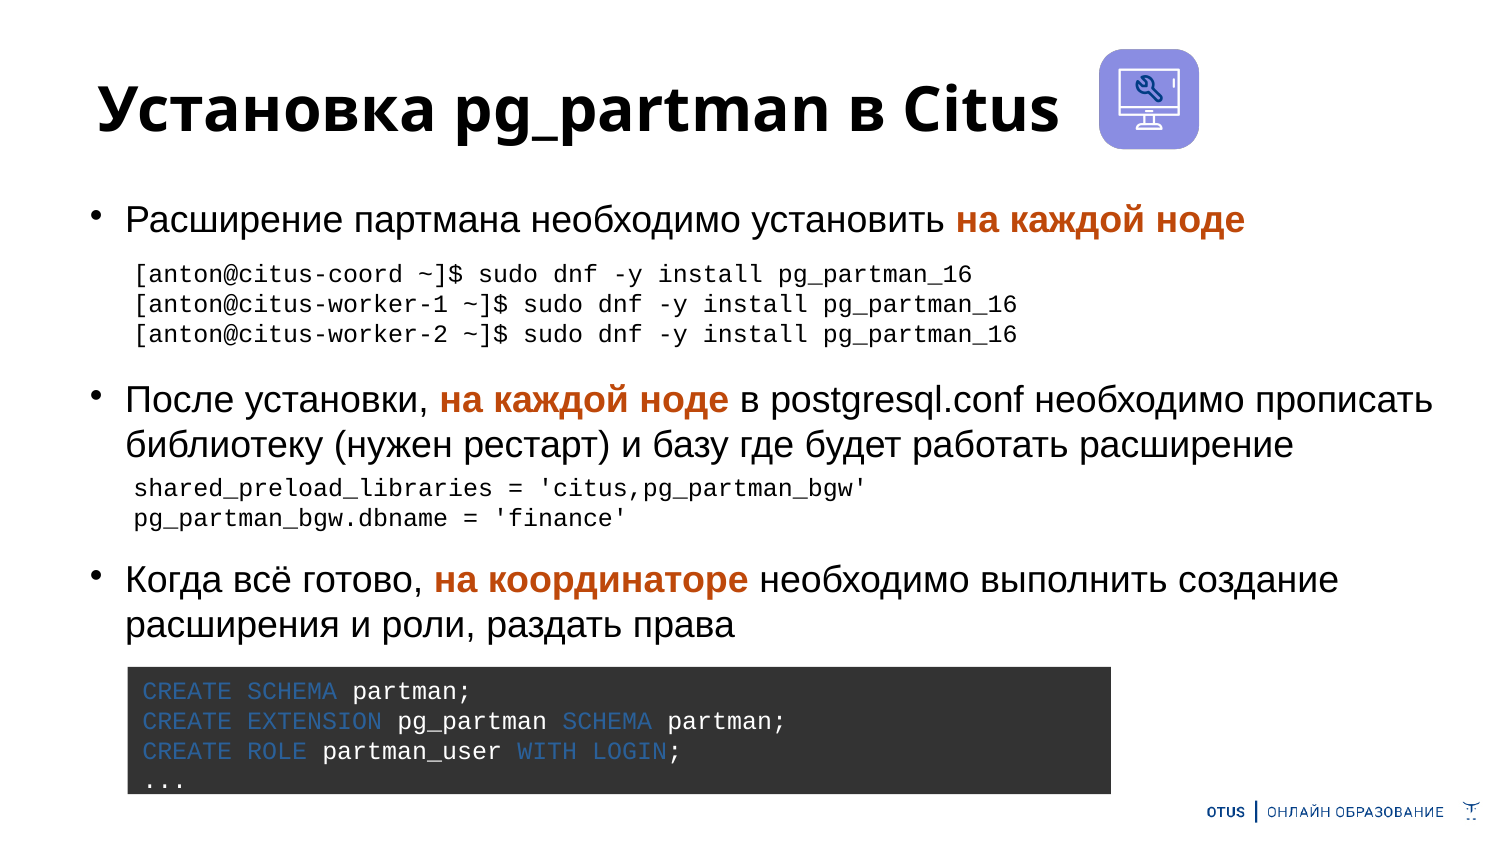

# Установка pg_partman в Citus
Расширение партмана необходимо установить на каждой ноде
После установки, на каждой ноде в postgresql.conf необходимо прописать библиотеку (нужен рестарт) и базу где будет работать расширение
Когда всё готово, на координаторе необходимо выполнить создание расширения и роли, раздать права
[anton@citus-coord ~]$ sudo dnf -y install pg_partman_16
[anton@citus-worker-1 ~]$ sudo dnf -y install pg_partman_16
[anton@citus-worker-2 ~]$ sudo dnf -y install pg_partman_16
shared_preload_libraries = 'citus,pg_partman_bgw'
pg_partman_bgw.dbname = 'finance'
CREATE SCHEMA partman;
CREATE EXTENSION pg_partman SCHEMA partman;
CREATE ROLE partman_user WITH LOGIN;
...